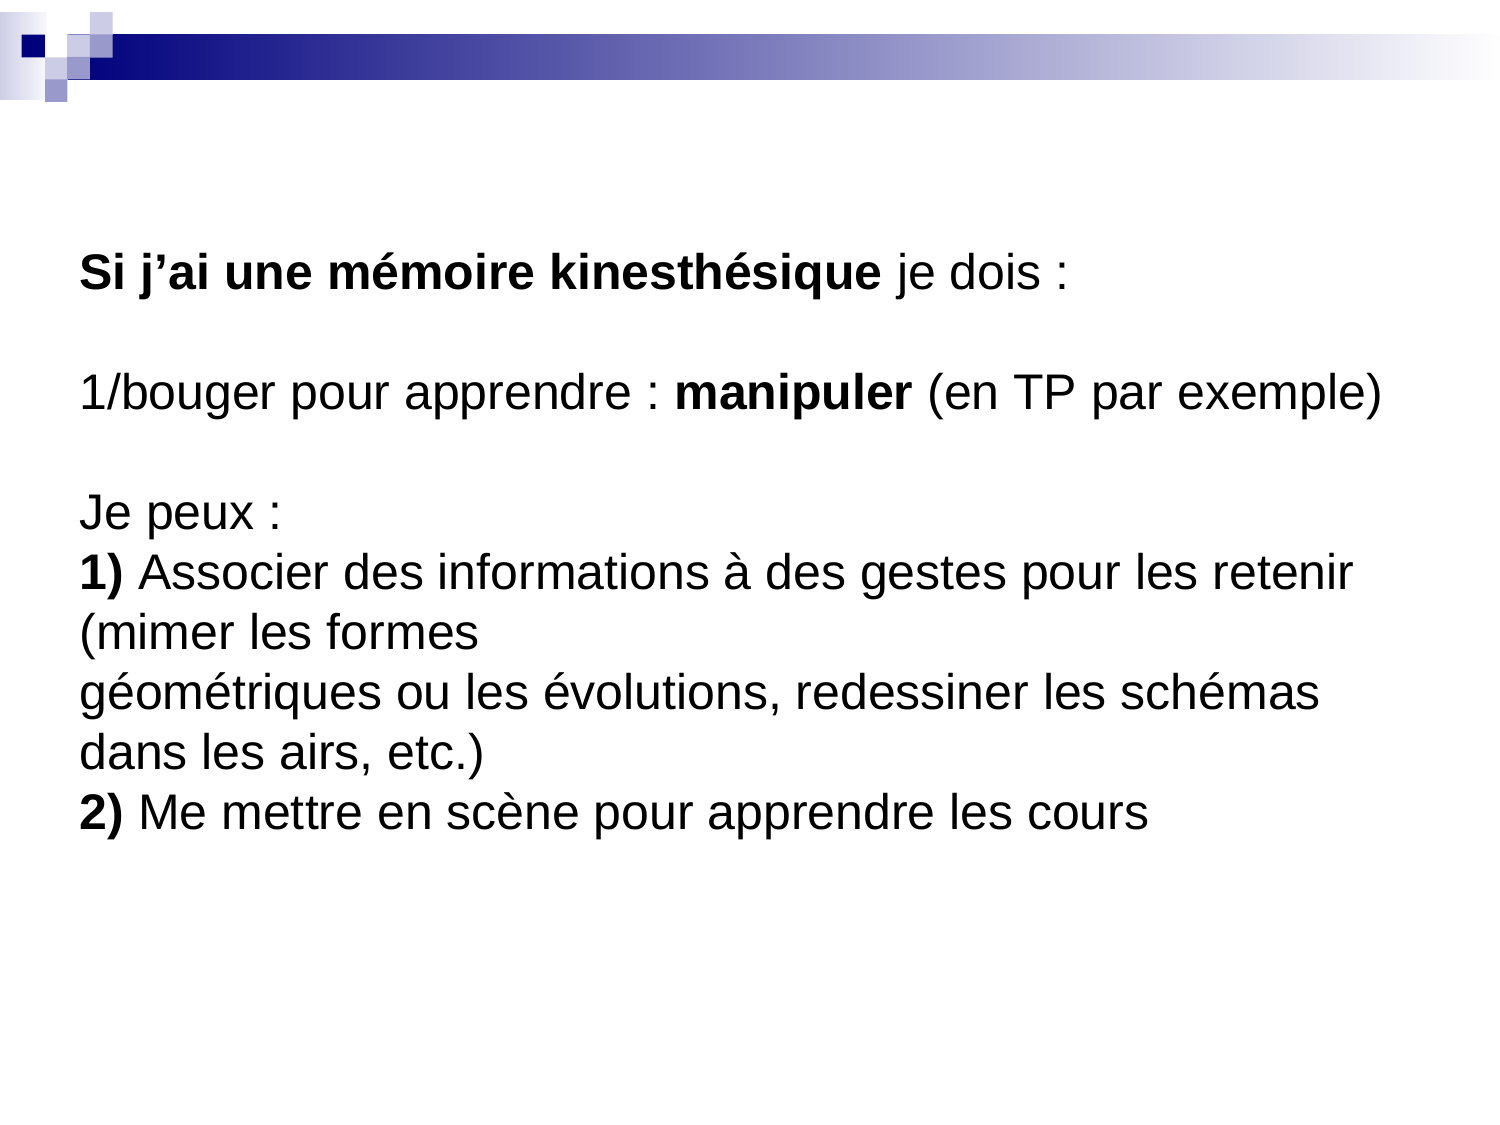

Si j’ai une mémoire kinesthésique je dois :
1/bouger pour apprendre : manipuler (en TP par exemple)
Je peux :
1) Associer des informations à des gestes pour les retenir (mimer les formes
géométriques ou les évolutions, redessiner les schémas dans les airs, etc.)
2) Me mettre en scène pour apprendre les cours